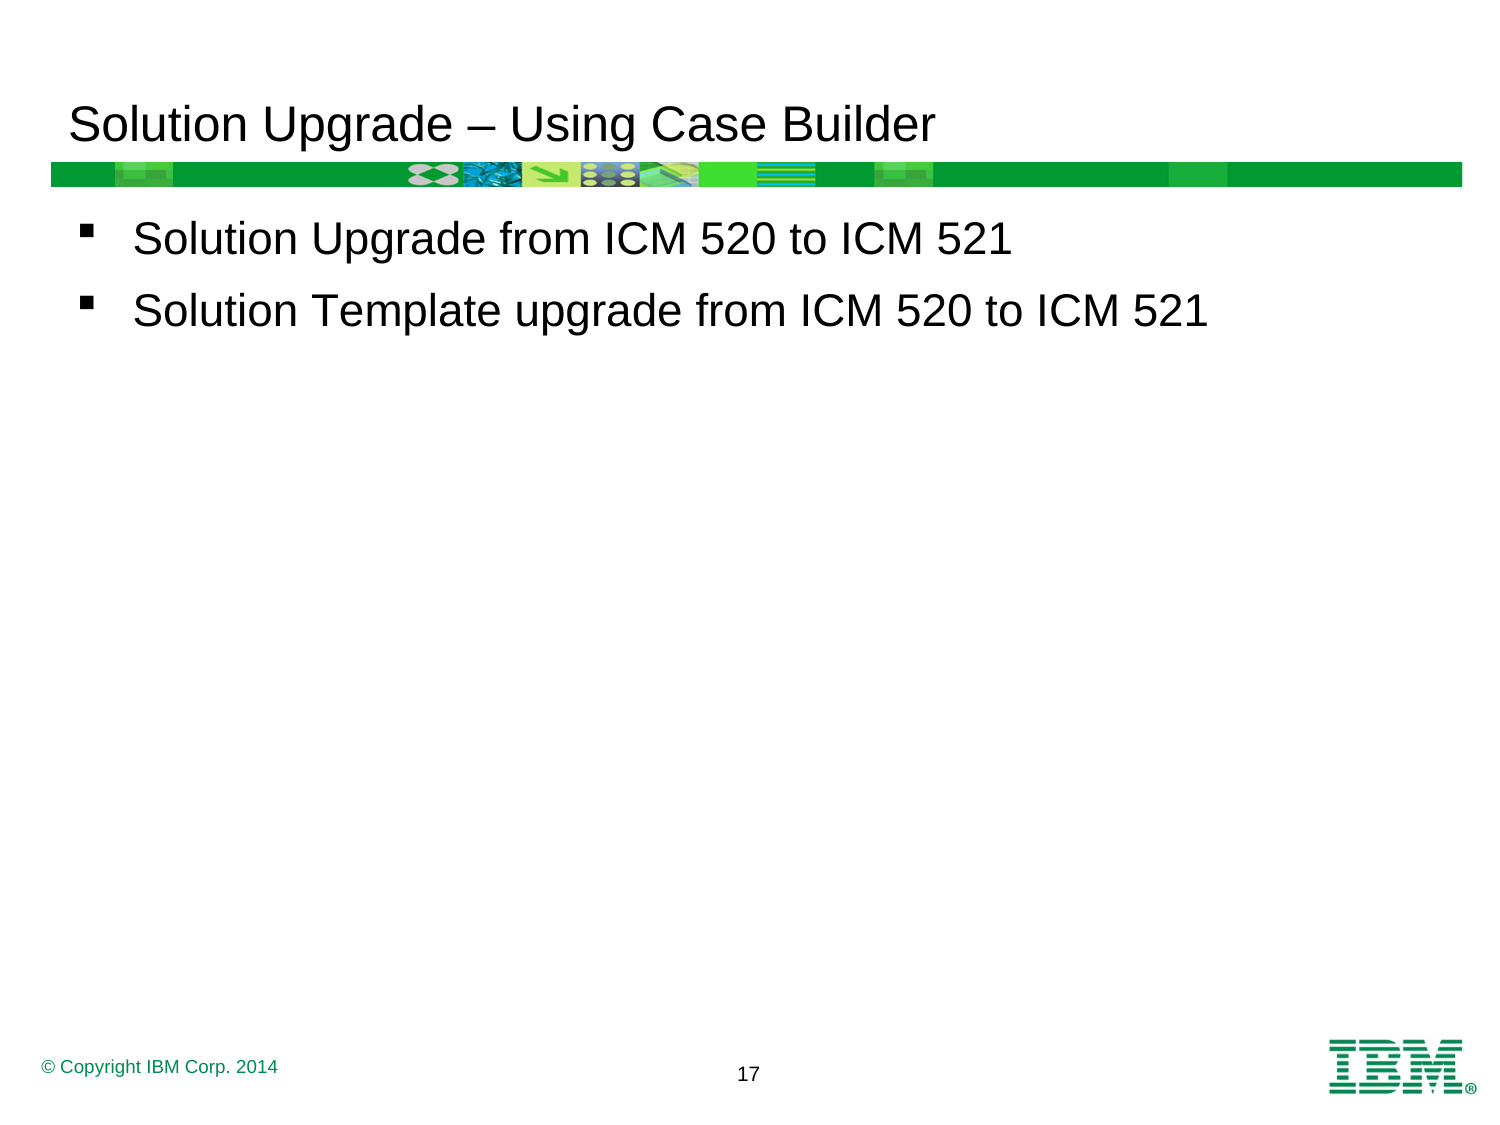

# Solution Upgrade – Using Case Builder
Solution Upgrade from ICM 520 to ICM 521
Solution Template upgrade from ICM 520 to ICM 521
17